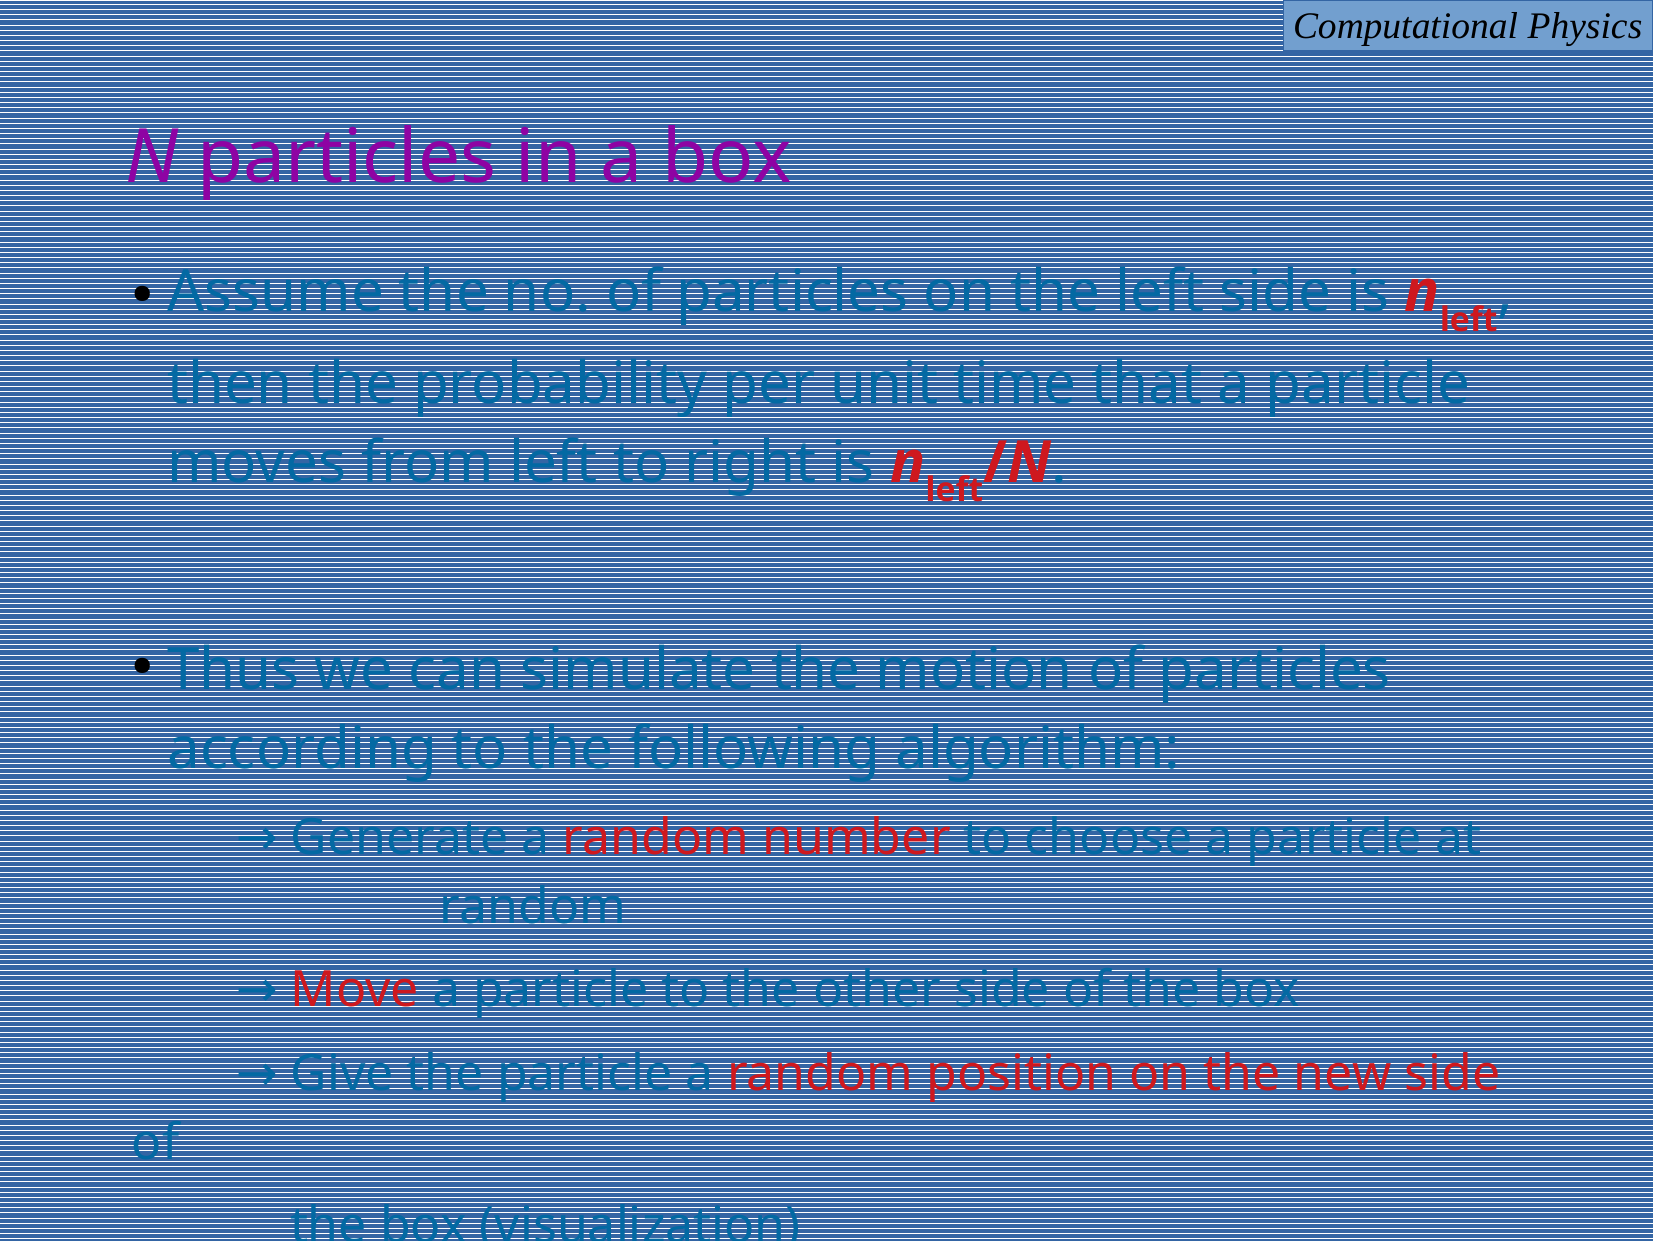

N particles in a box
Assume the no. of particles on the left side is nleft, then the probability per unit time that a particle moves from left to right is nleft/N.
Thus we can simulate the motion of particles according to the following algorithm:
 → Generate a random number to choose a particle at 		 random
 → Move a particle to the other side of the box
 → Give the particle a random position on the new side of
	 the box (visualization)
 → Increase the “time” by unity.